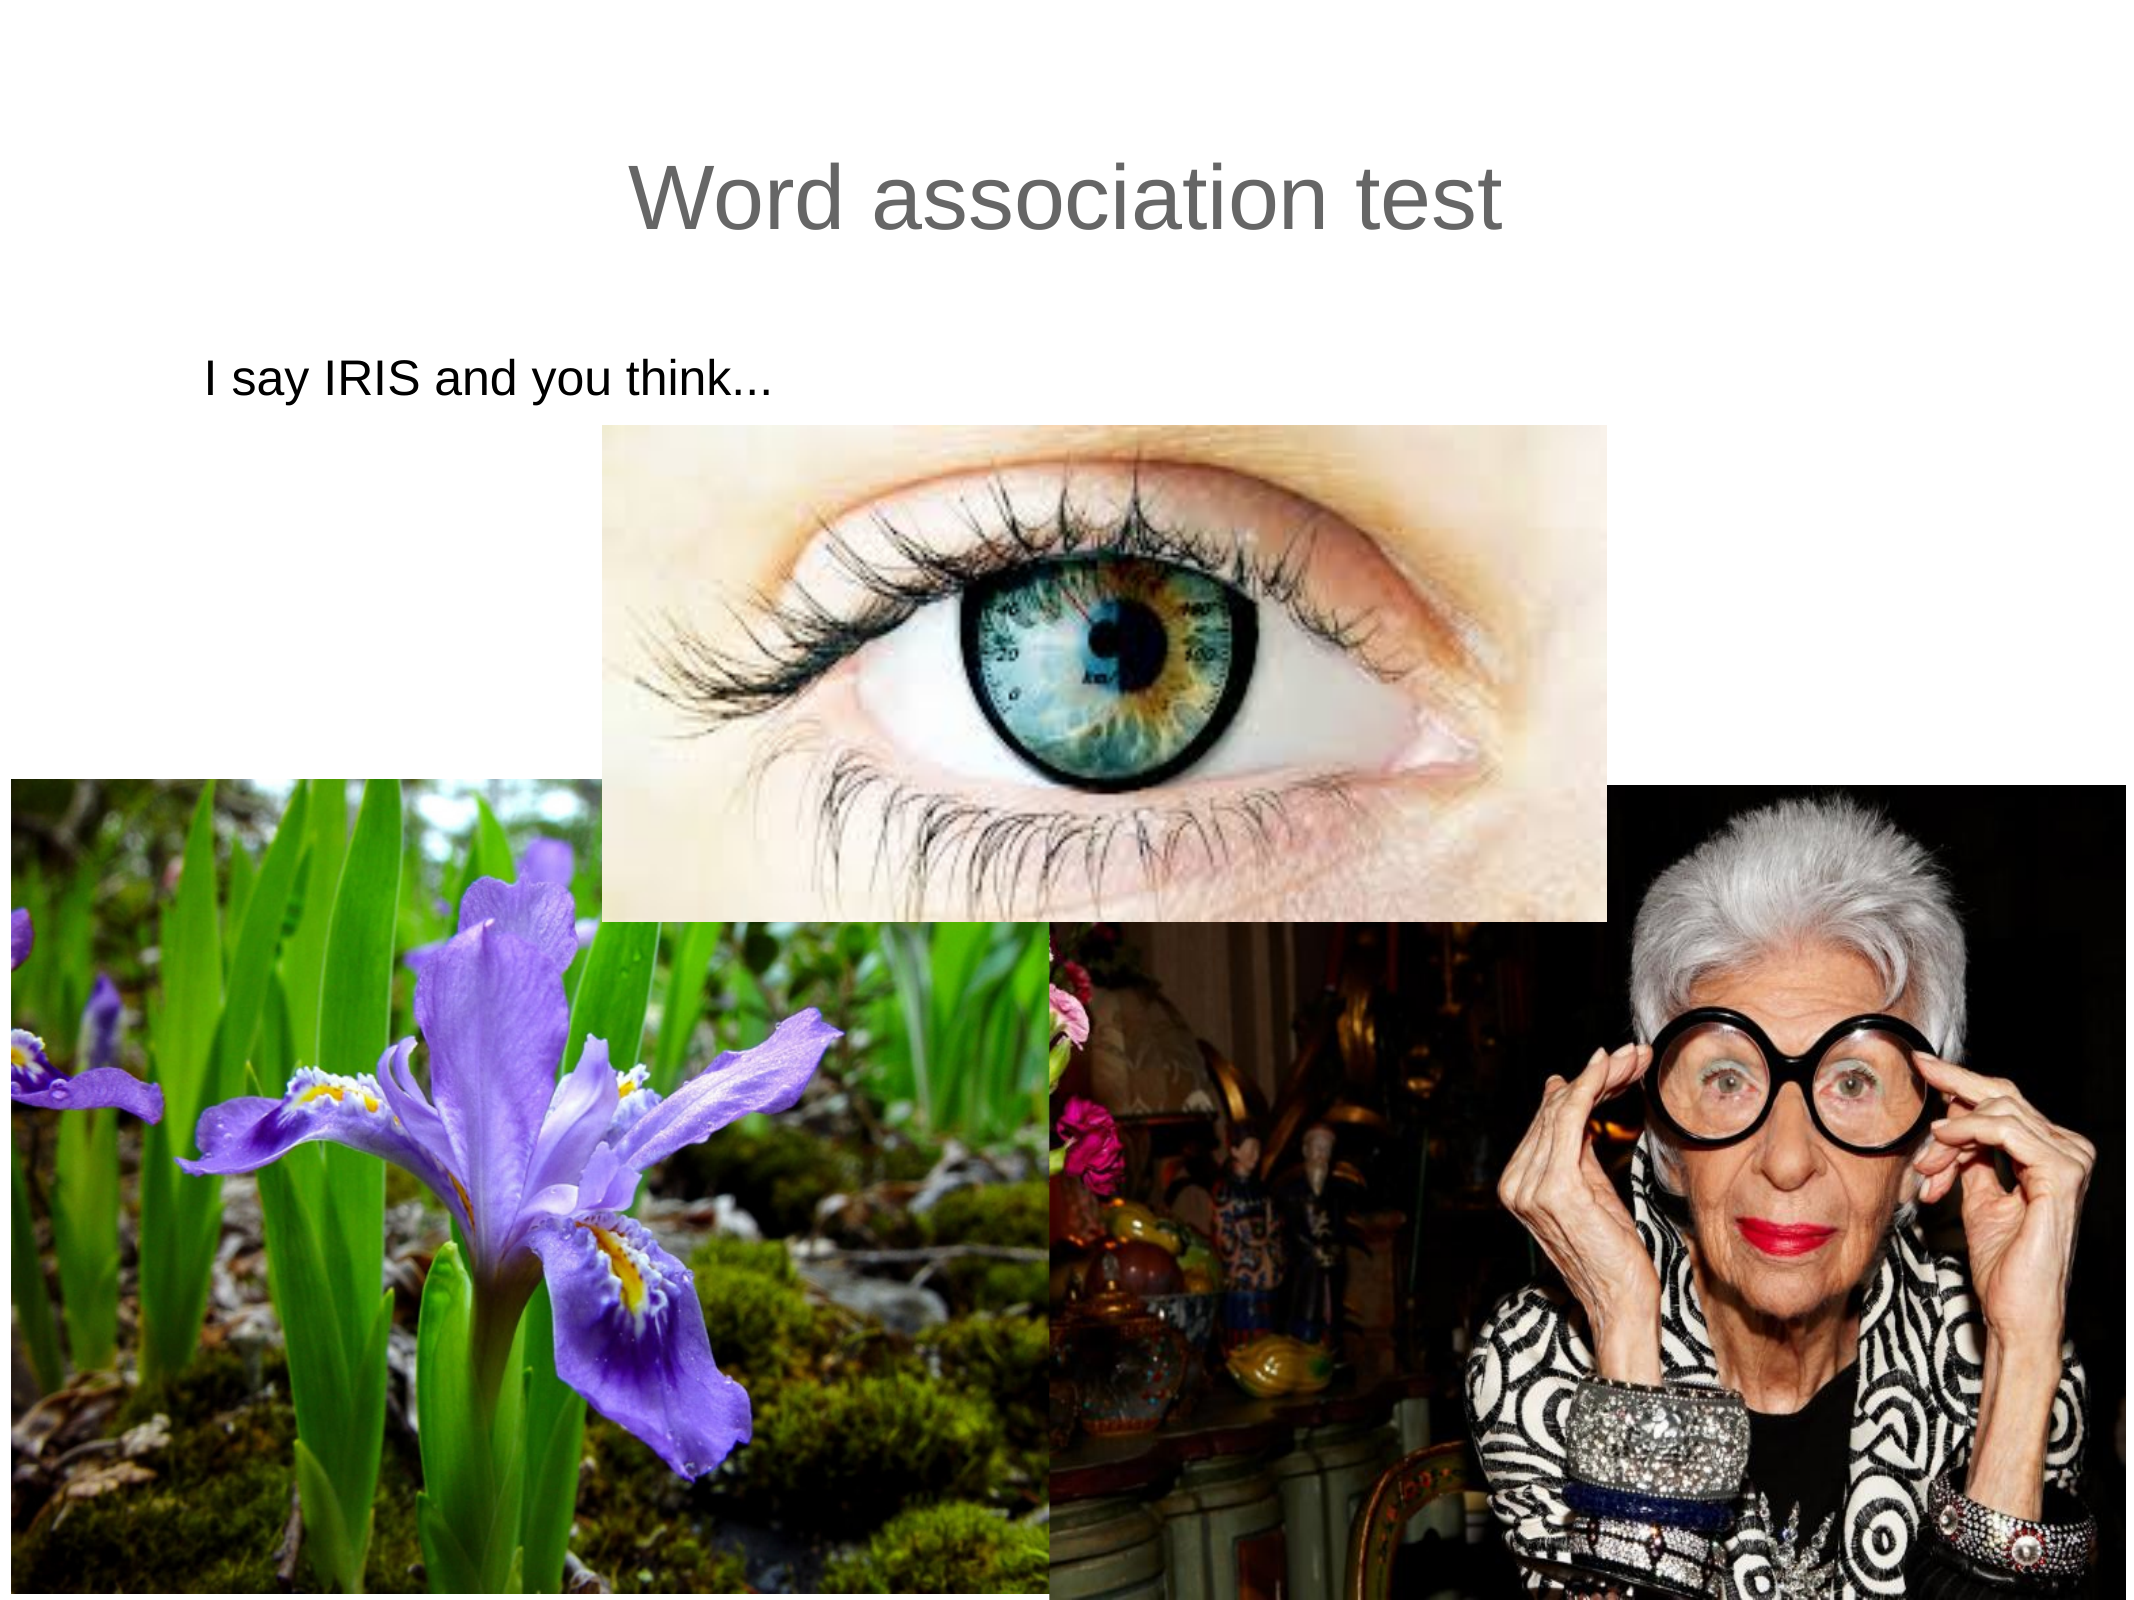

# Word association test
I say IRIS and you think...